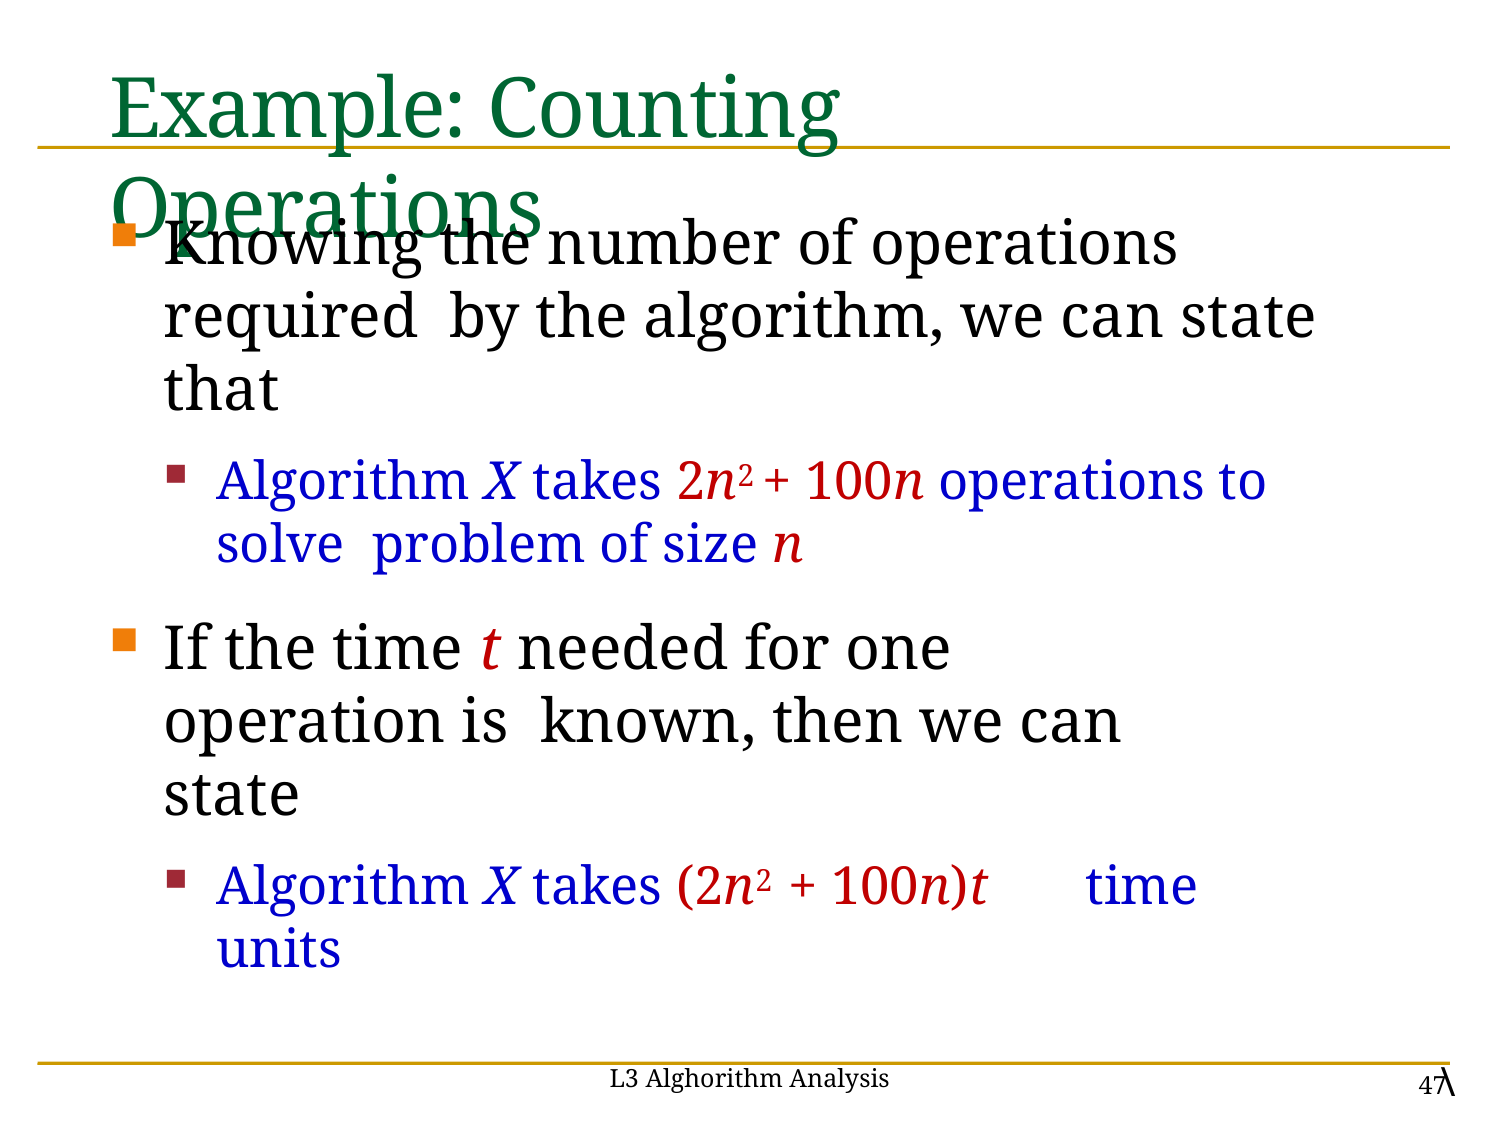

# Example: Counting Operations
Knowing the number of operations required by the algorithm, we can state that
Algorithm X takes 2n2 + 100n operations to solve problem of size n
If the time t needed for one operation is known, then we can state
Algorithm X takes (2n2 + 100n)t	time units
L3 Alghorithm Analysis
\